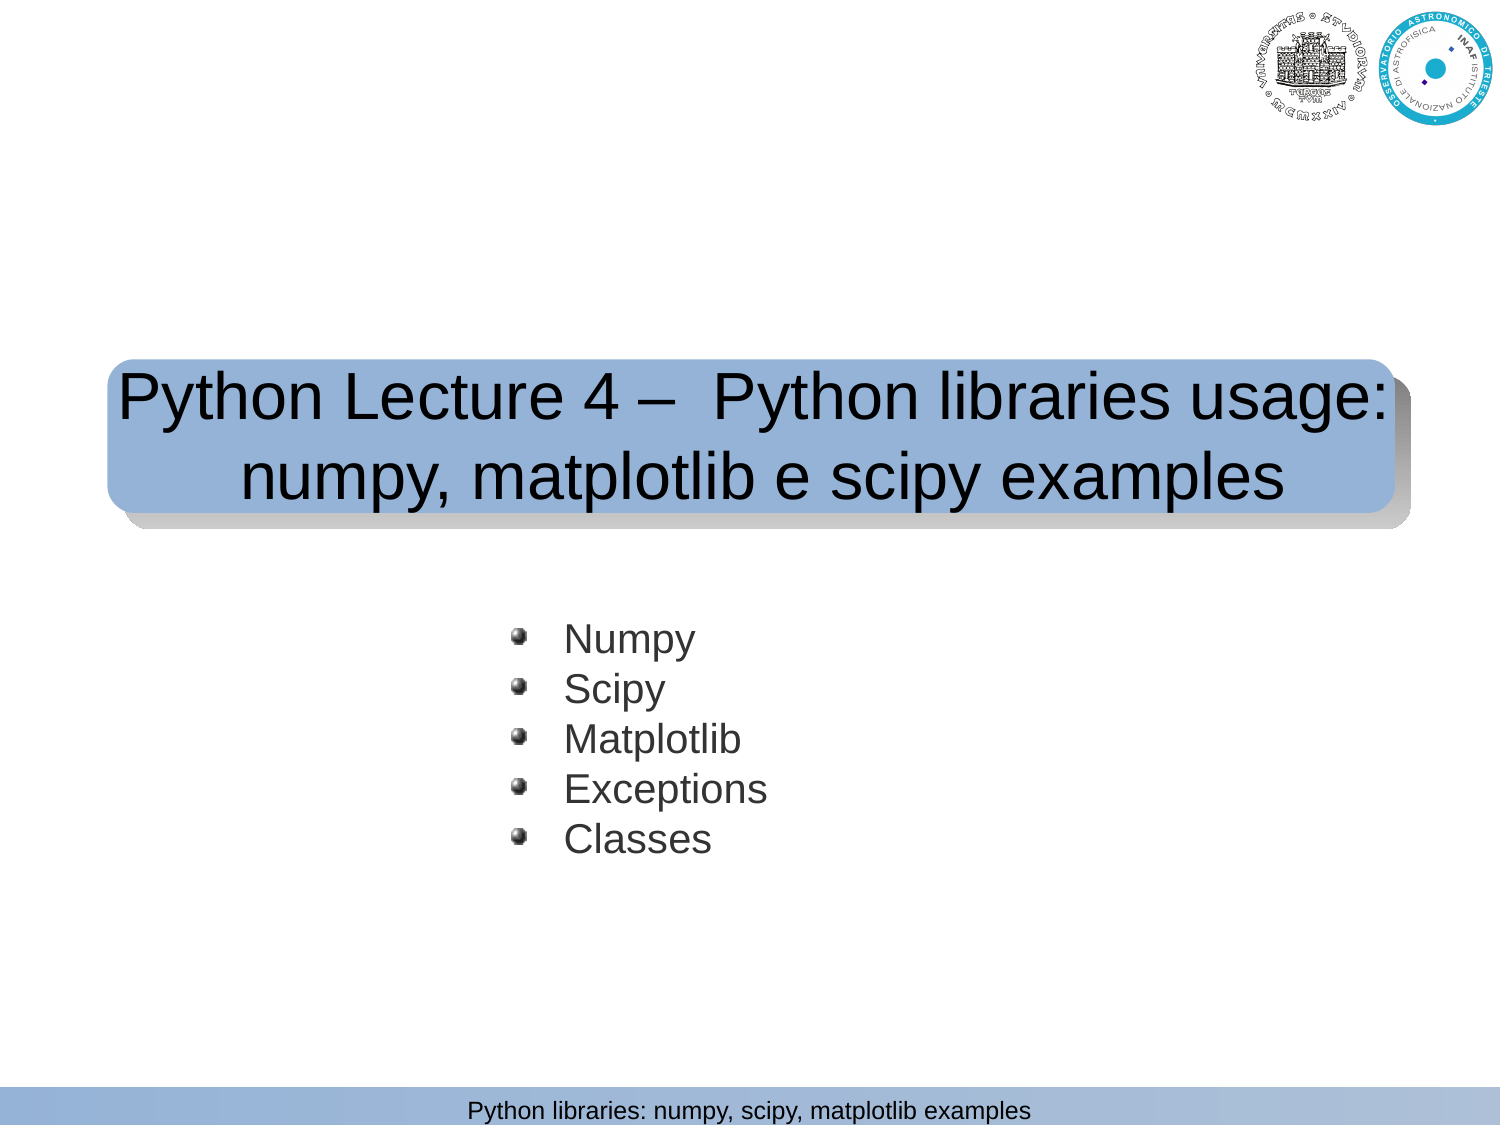

Python Lecture 4 – Python libraries usage:
numpy, matplotlib e scipy examples
# Numpy
Scipy
Matplotlib
Exceptions
Classes